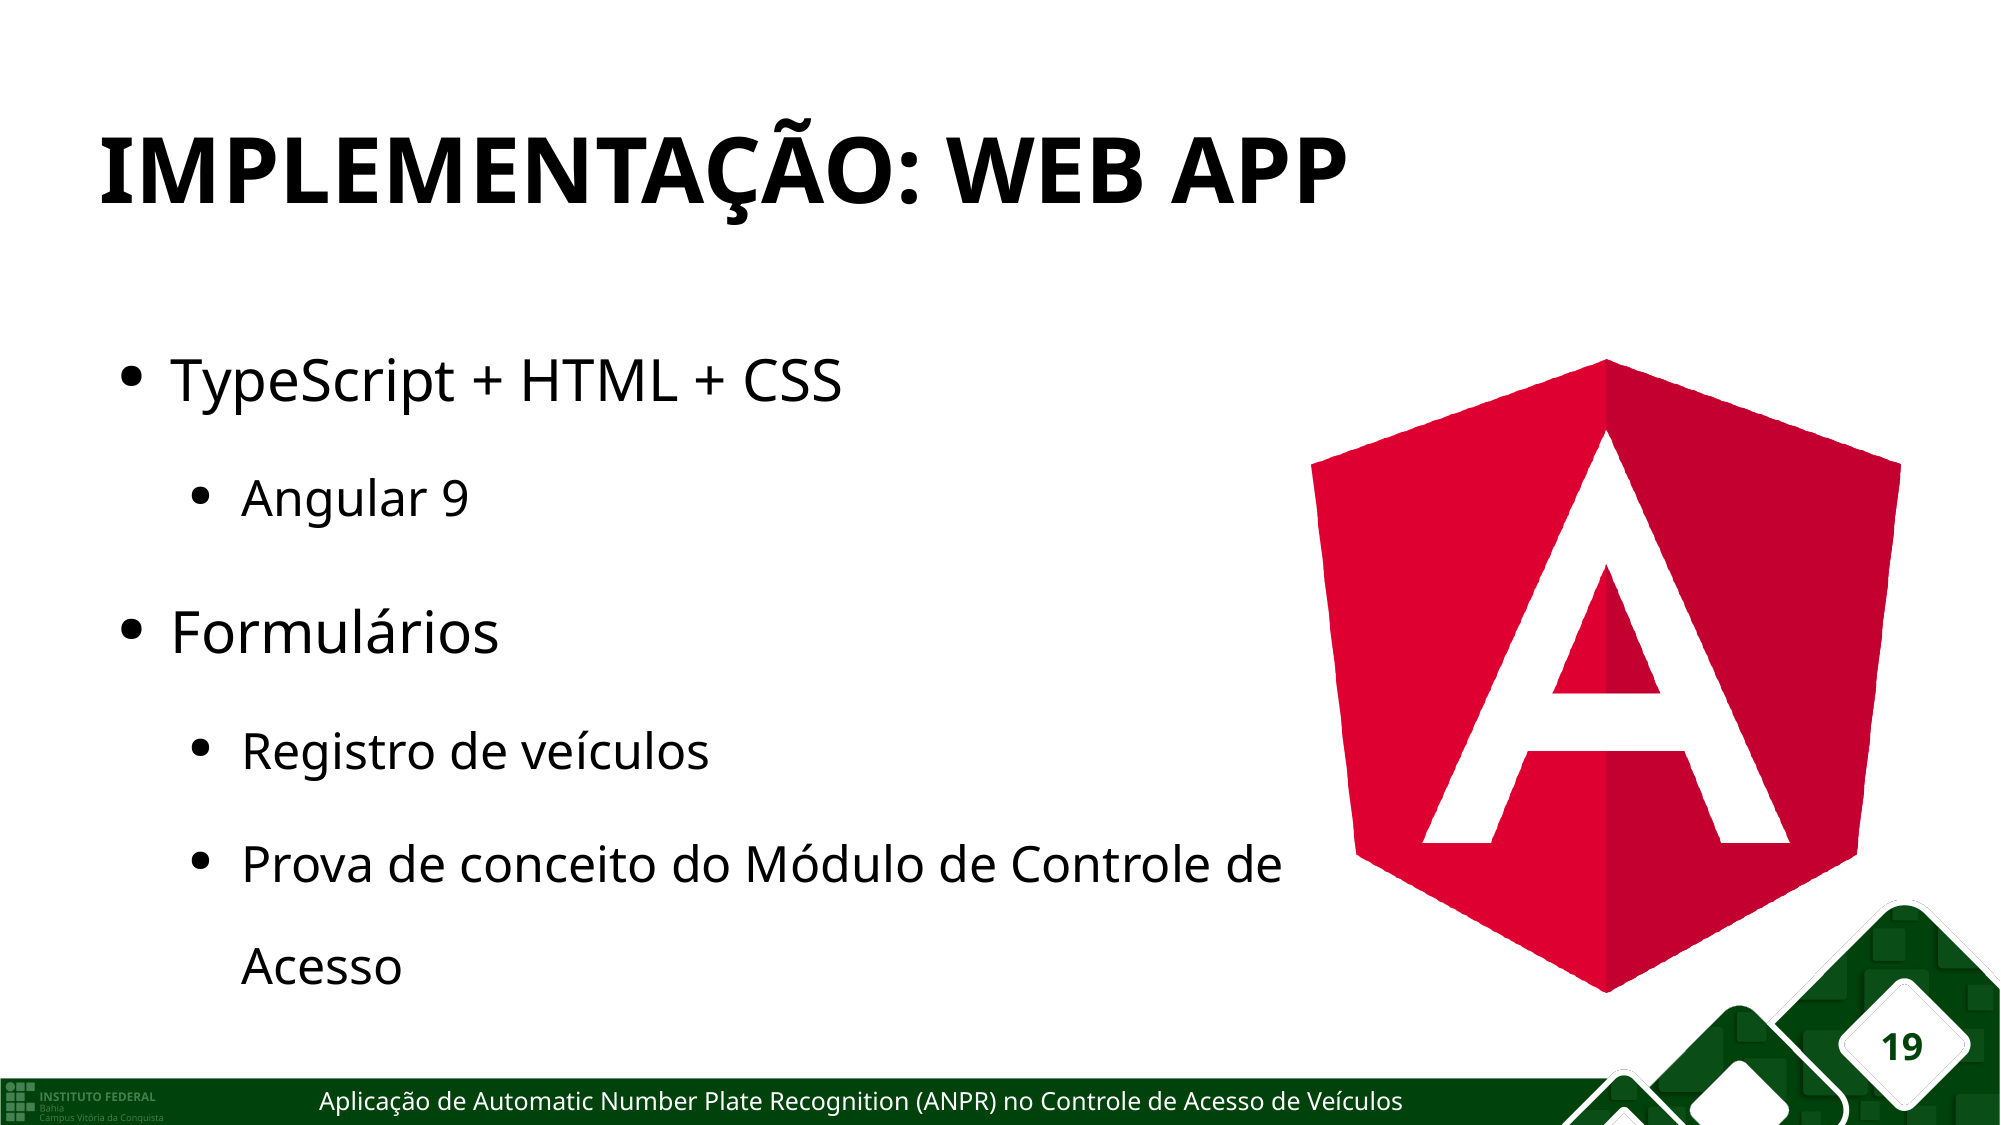

# IMPLEMENTAÇÃO: WEB APP
TypeScript + HTML + CSS
Angular 9
Formulários
Registro de veículos
Prova de conceito do Módulo de Controle de Acesso